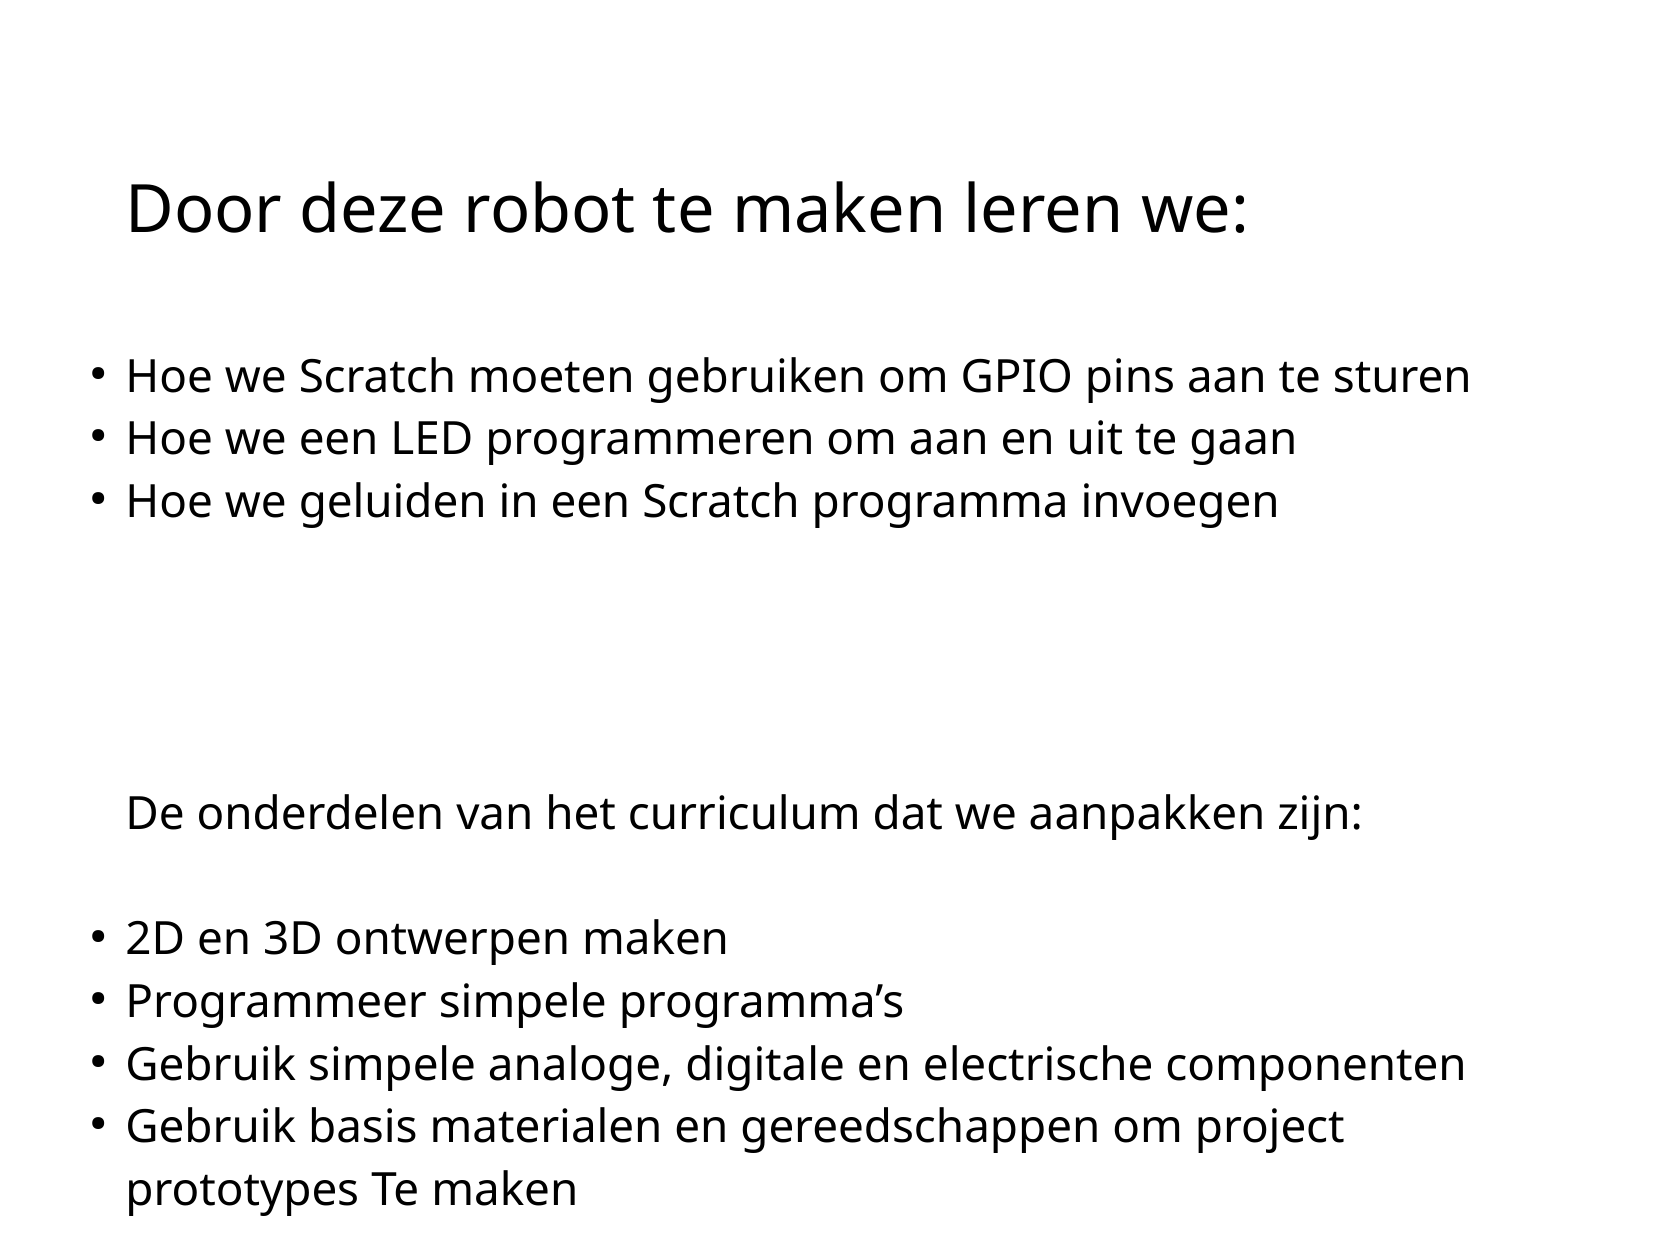

# Door deze robot te maken leren we:
Hoe we Scratch moeten gebruiken om GPIO pins aan te sturen
Hoe we een LED programmeren om aan en uit te gaan
Hoe we geluiden in een Scratch programma invoegen
De onderdelen van het curriculum dat we aanpakken zijn:
2D en 3D ontwerpen maken
Programmeer simpele programma’s
Gebruik simpele analoge, digitale en electrische componenten
Gebruik basis materialen en gereedschappen om project prototypes Te maken